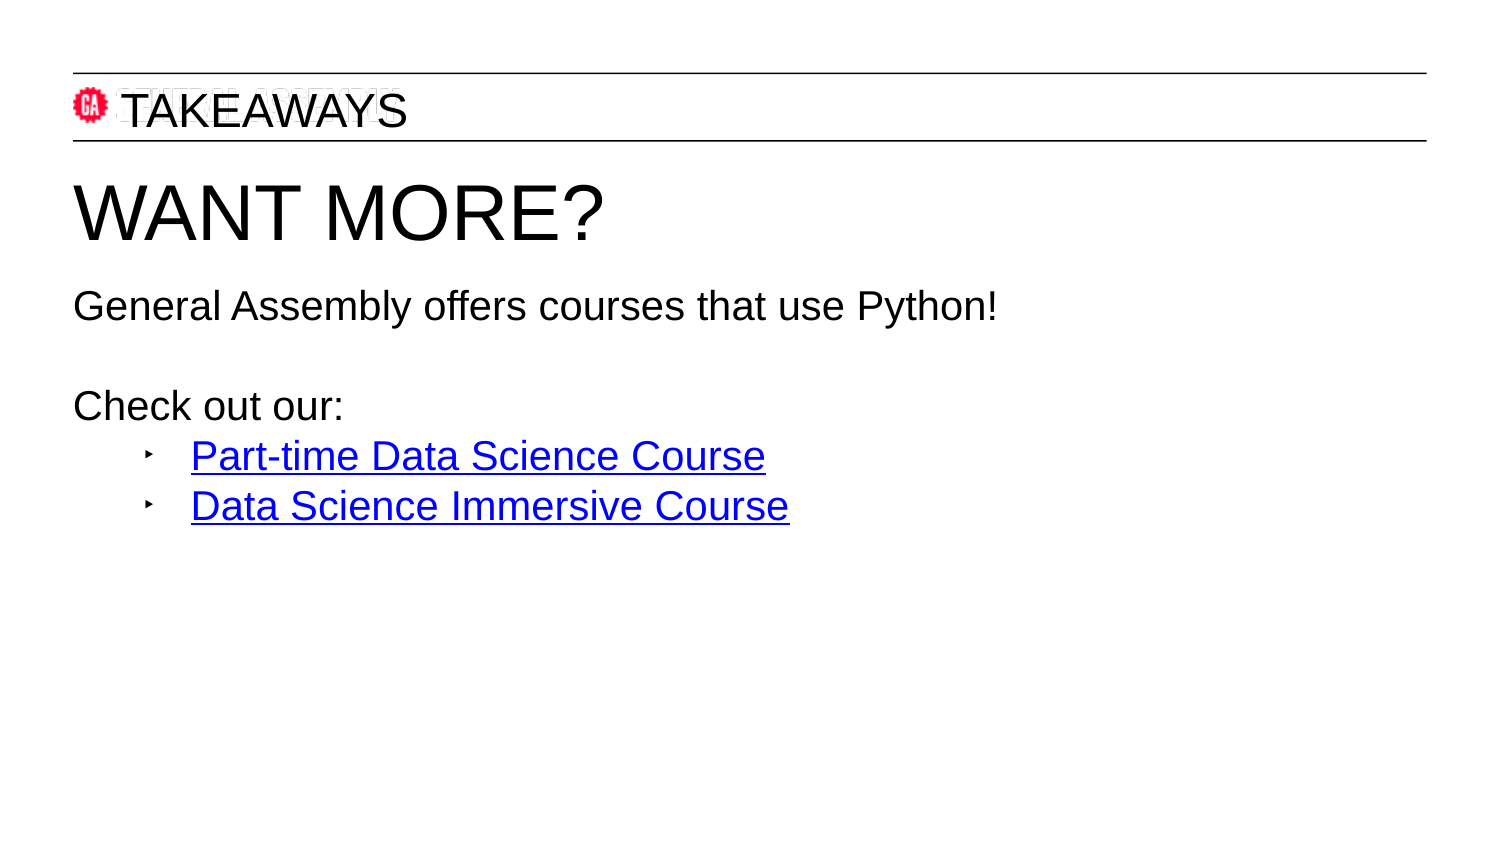

TAKEAWAYS
WANT MORE?
General Assembly offers courses that use Python!
Check out our:
 Part-time Data Science Course
 Data Science Immersive Course